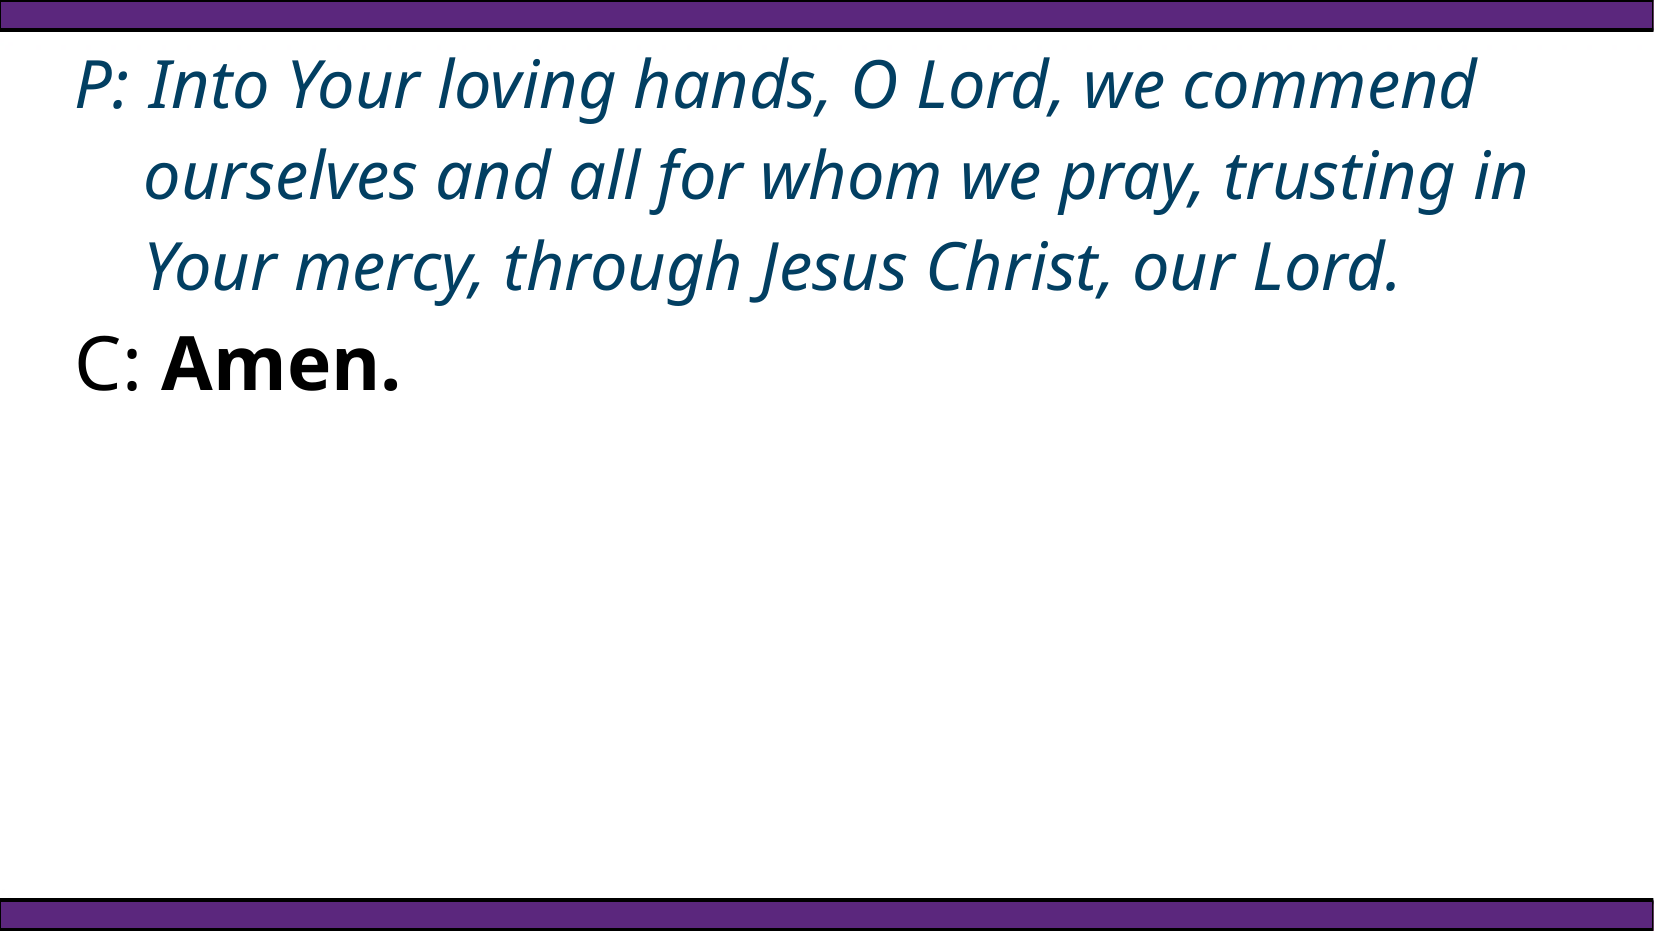

P:	Into Your loving hands, O Lord, we commend
 ourselves and all for whom we pray, trusting in
 Your mercy, through Jesus Christ, our Lord.
C: Amen.